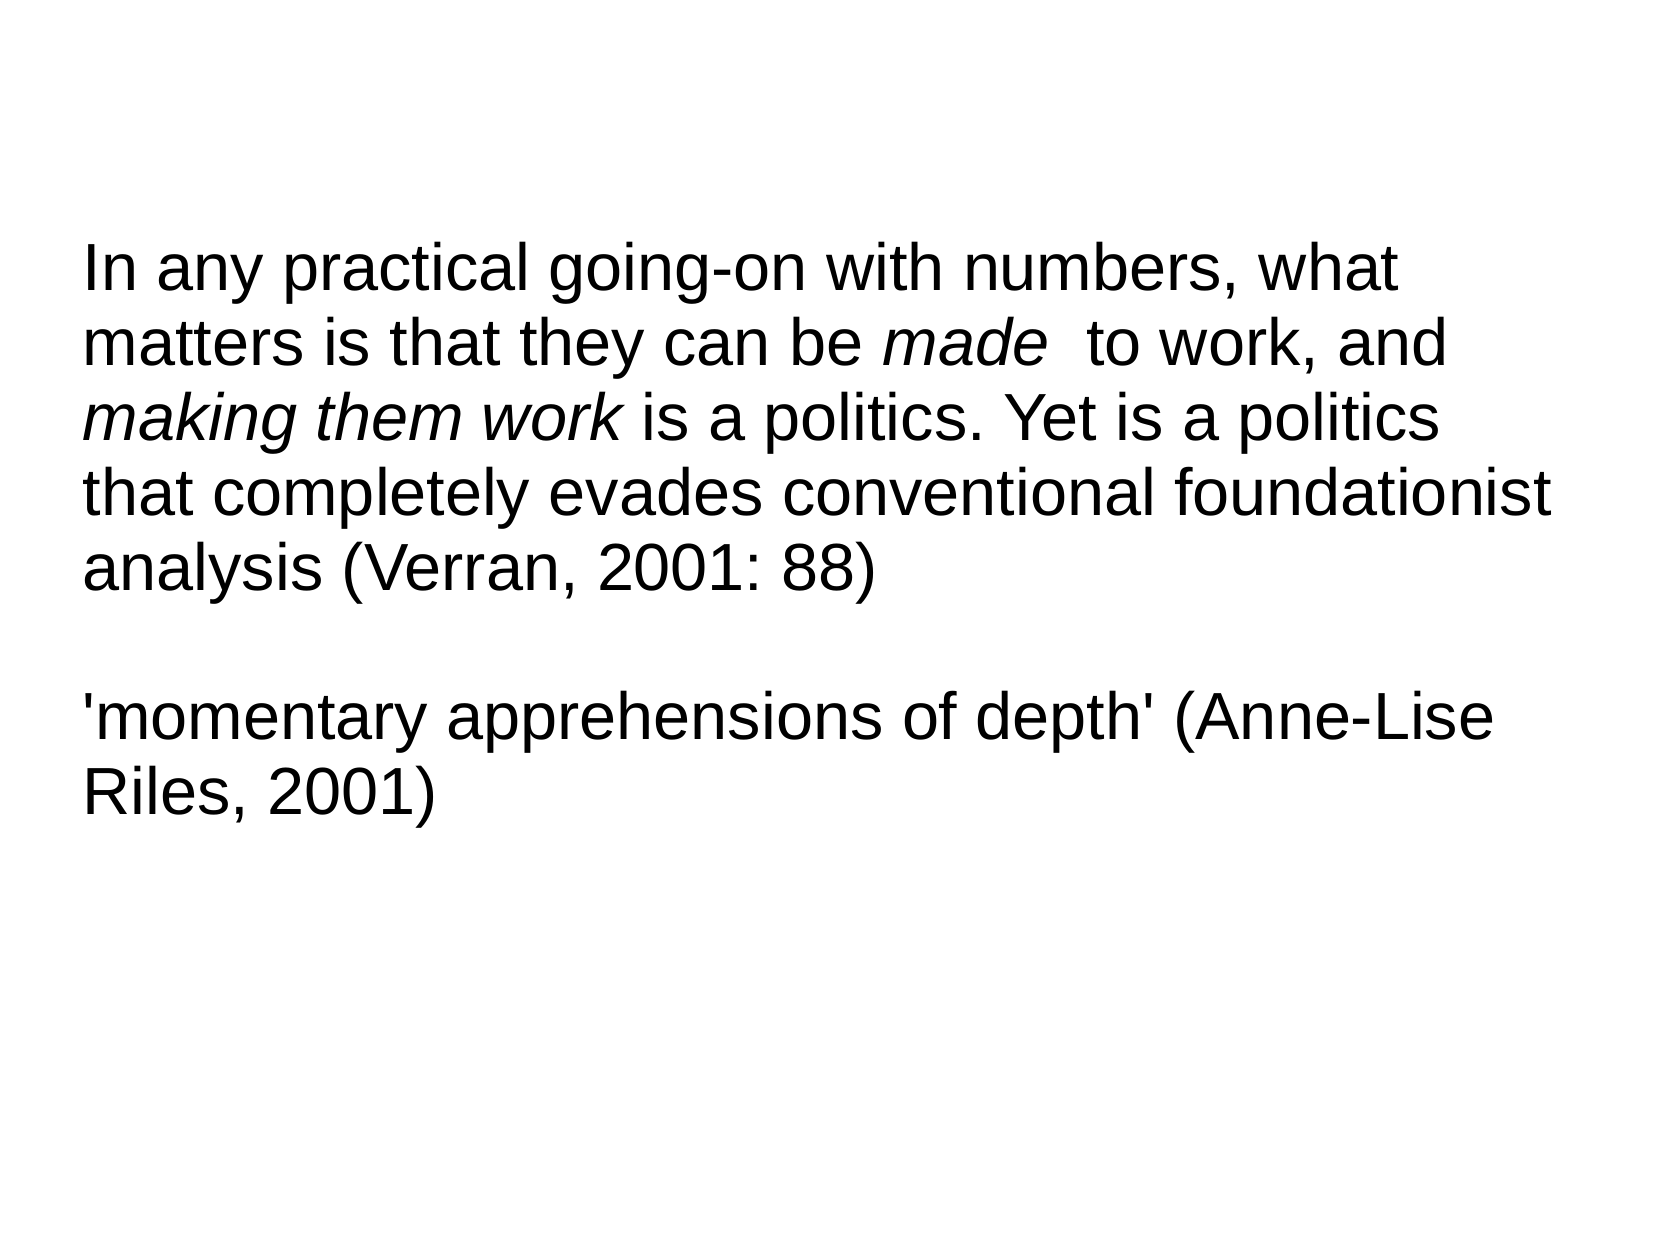

# In any practical going-on with numbers, what matters is that they can be made to work, and making them work is a politics. Yet is a politics that completely evades conventional foundationist analysis (Verran, 2001: 88)
'momentary apprehensions of depth' (Anne-Lise Riles, 2001)